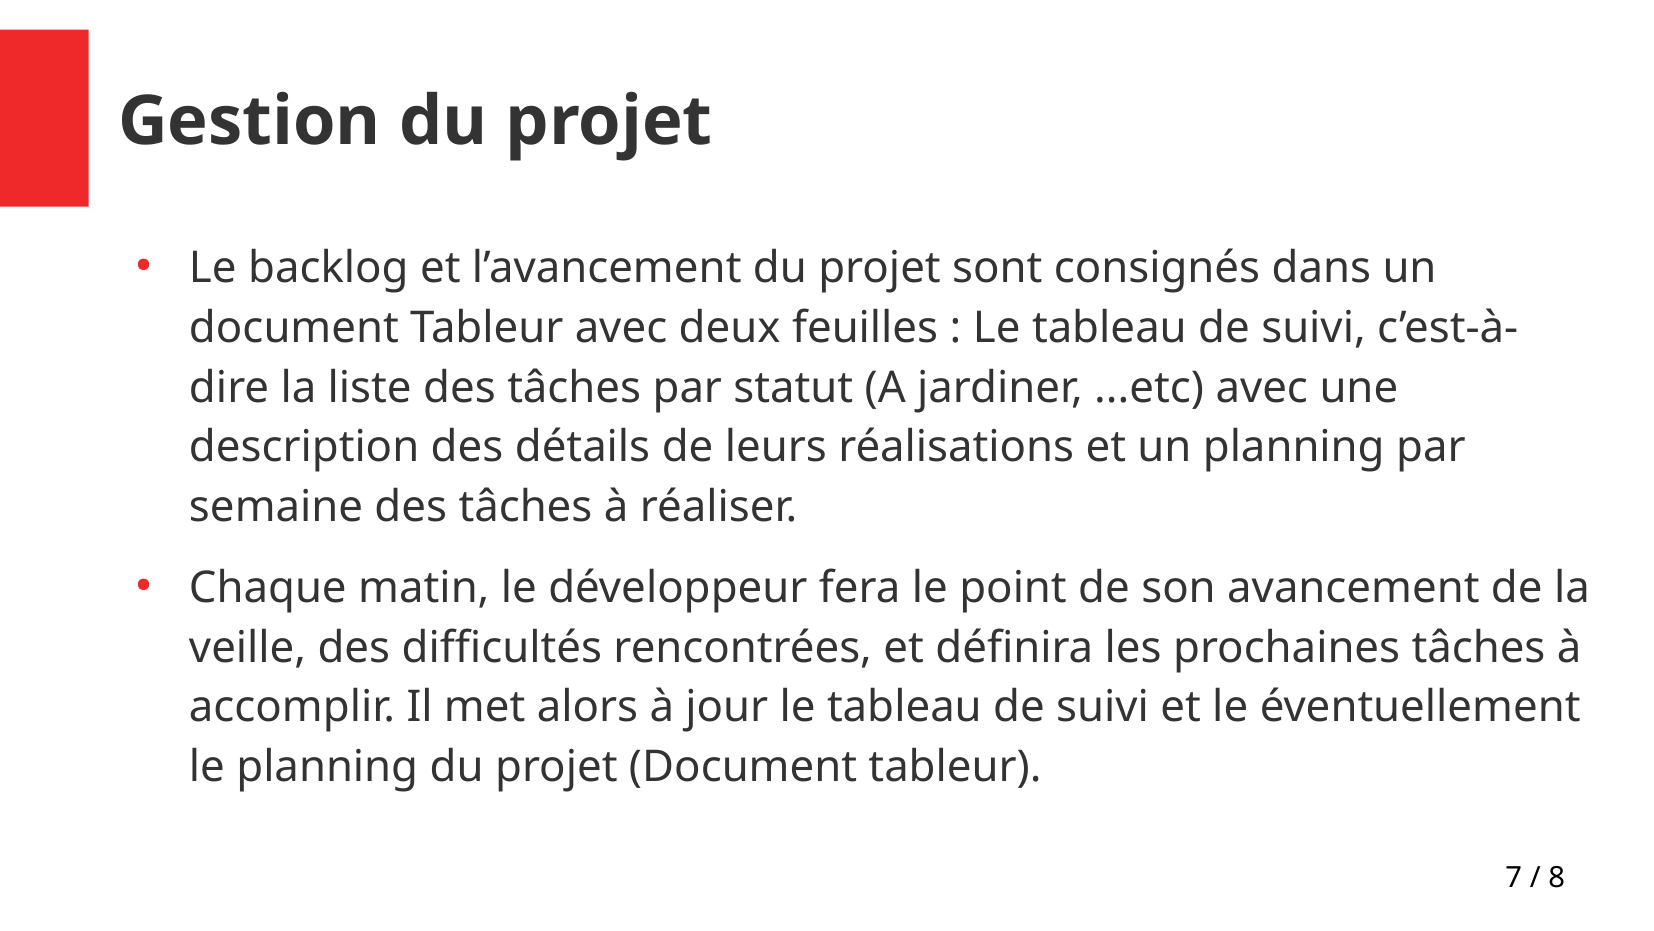

# Gestion du projet
Le backlog et l’avancement du projet sont consignés dans un document Tableur avec deux feuilles : Le tableau de suivi, c’est-à-dire la liste des tâches par statut (A jardiner, ...etc) avec une description des détails de leurs réalisations et un planning par semaine des tâches à réaliser.
Chaque matin, le développeur fera le point de son avancement de la veille, des difficultés rencontrées, et définira les prochaines tâches à accomplir. Il met alors à jour le tableau de suivi et le éventuellement le planning du projet (Document tableur).
7